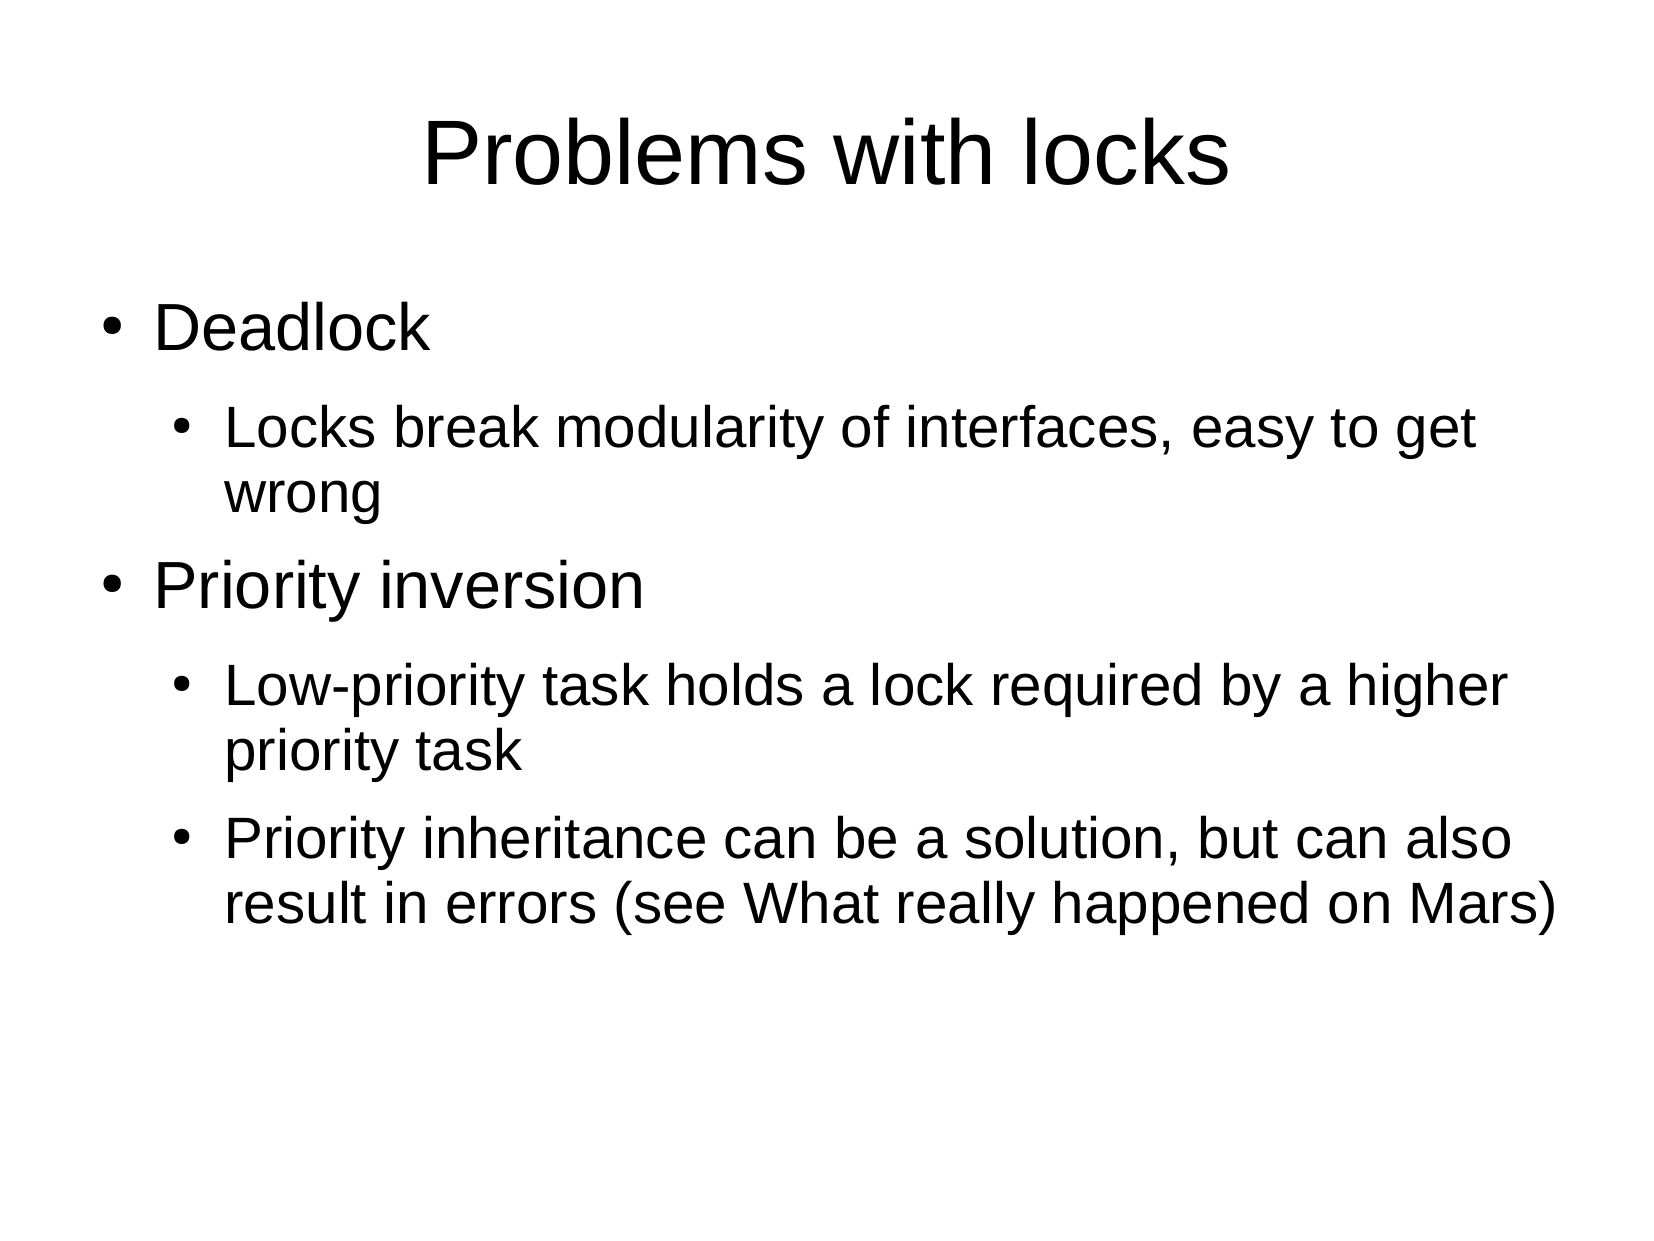

# Problems with locks
Deadlock
Locks break modularity of interfaces, easy to get wrong
Priority inversion
Low-priority task holds a lock required by a higher priority task
Priority inheritance can be a solution, but can also result in errors (see What really happened on Mars)